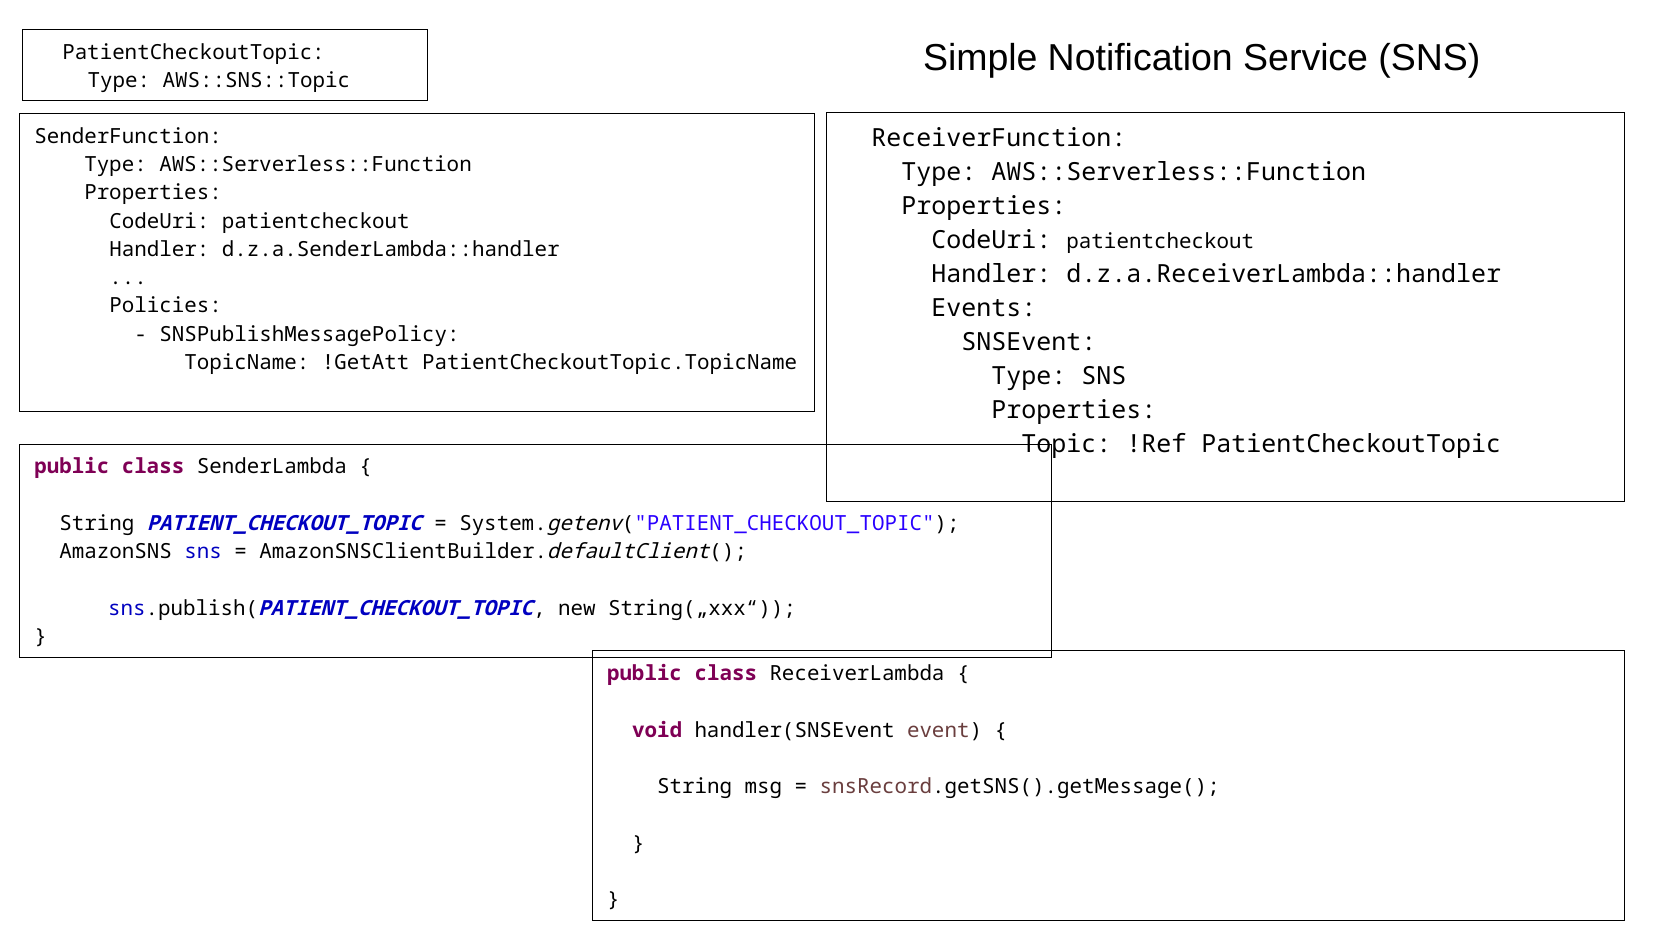

PatientCheckoutTopic:
 Type: AWS::SNS::Topic
 Simple Notification Service (SNS)
 ReceiverFunction:
 Type: AWS::Serverless::Function
 Properties:
 CodeUri: patientcheckout
 Handler: d.z.a.ReceiverLambda::handler
 Events:
 SNSEvent:
 Type: SNS
 Properties:
 Topic: !Ref PatientCheckoutTopic
SenderFunction:
 Type: AWS::Serverless::Function
 Properties:
 CodeUri: patientcheckout
 Handler: d.z.a.SenderLambda::handler
 ...
 Policies:
 - SNSPublishMessagePolicy:
 TopicName: !GetAtt PatientCheckoutTopic.TopicName
public class SenderLambda {
 String PATIENT_CHECKOUT_TOPIC = System.getenv("PATIENT_CHECKOUT_TOPIC");
 AmazonSNS sns = AmazonSNSClientBuilder.defaultClient();
	sns.publish(PATIENT_CHECKOUT_TOPIC, new String(„xxx“));
}
public class ReceiverLambda {
 void handler(SNSEvent event) {
 String msg = snsRecord.getSNS().getMessage();
 }
}